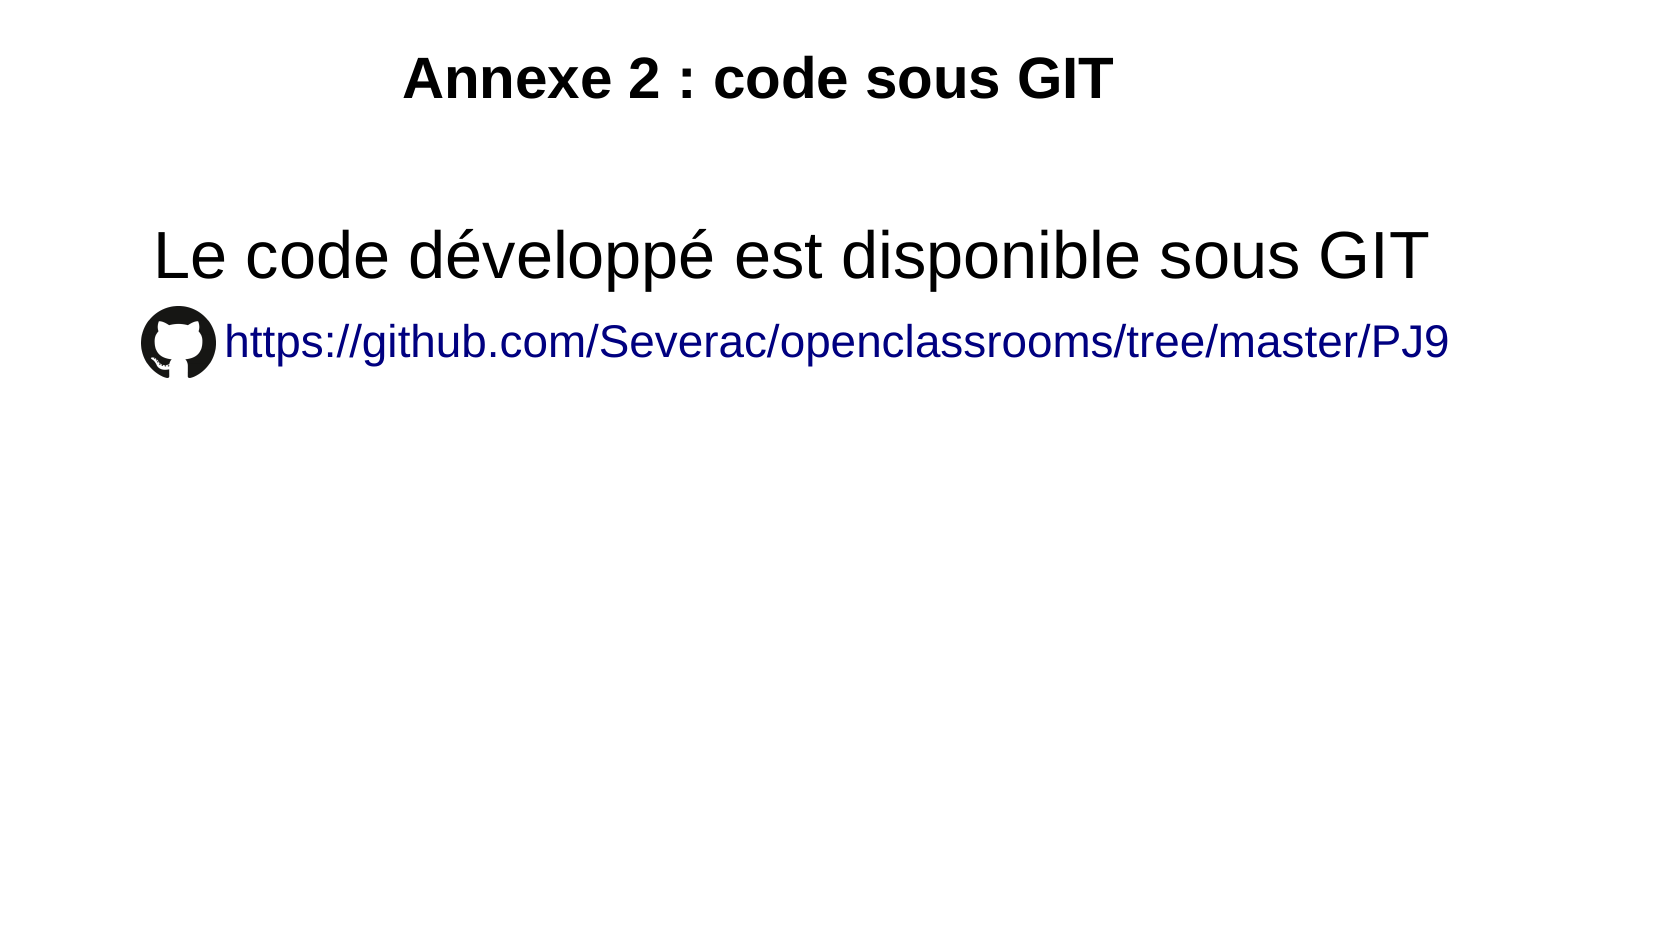

Annexe 2 : code sous GIT
# Le code développé est disponible sous GIT
https://github.com/Severac/openclassrooms/tree/master/PJ9